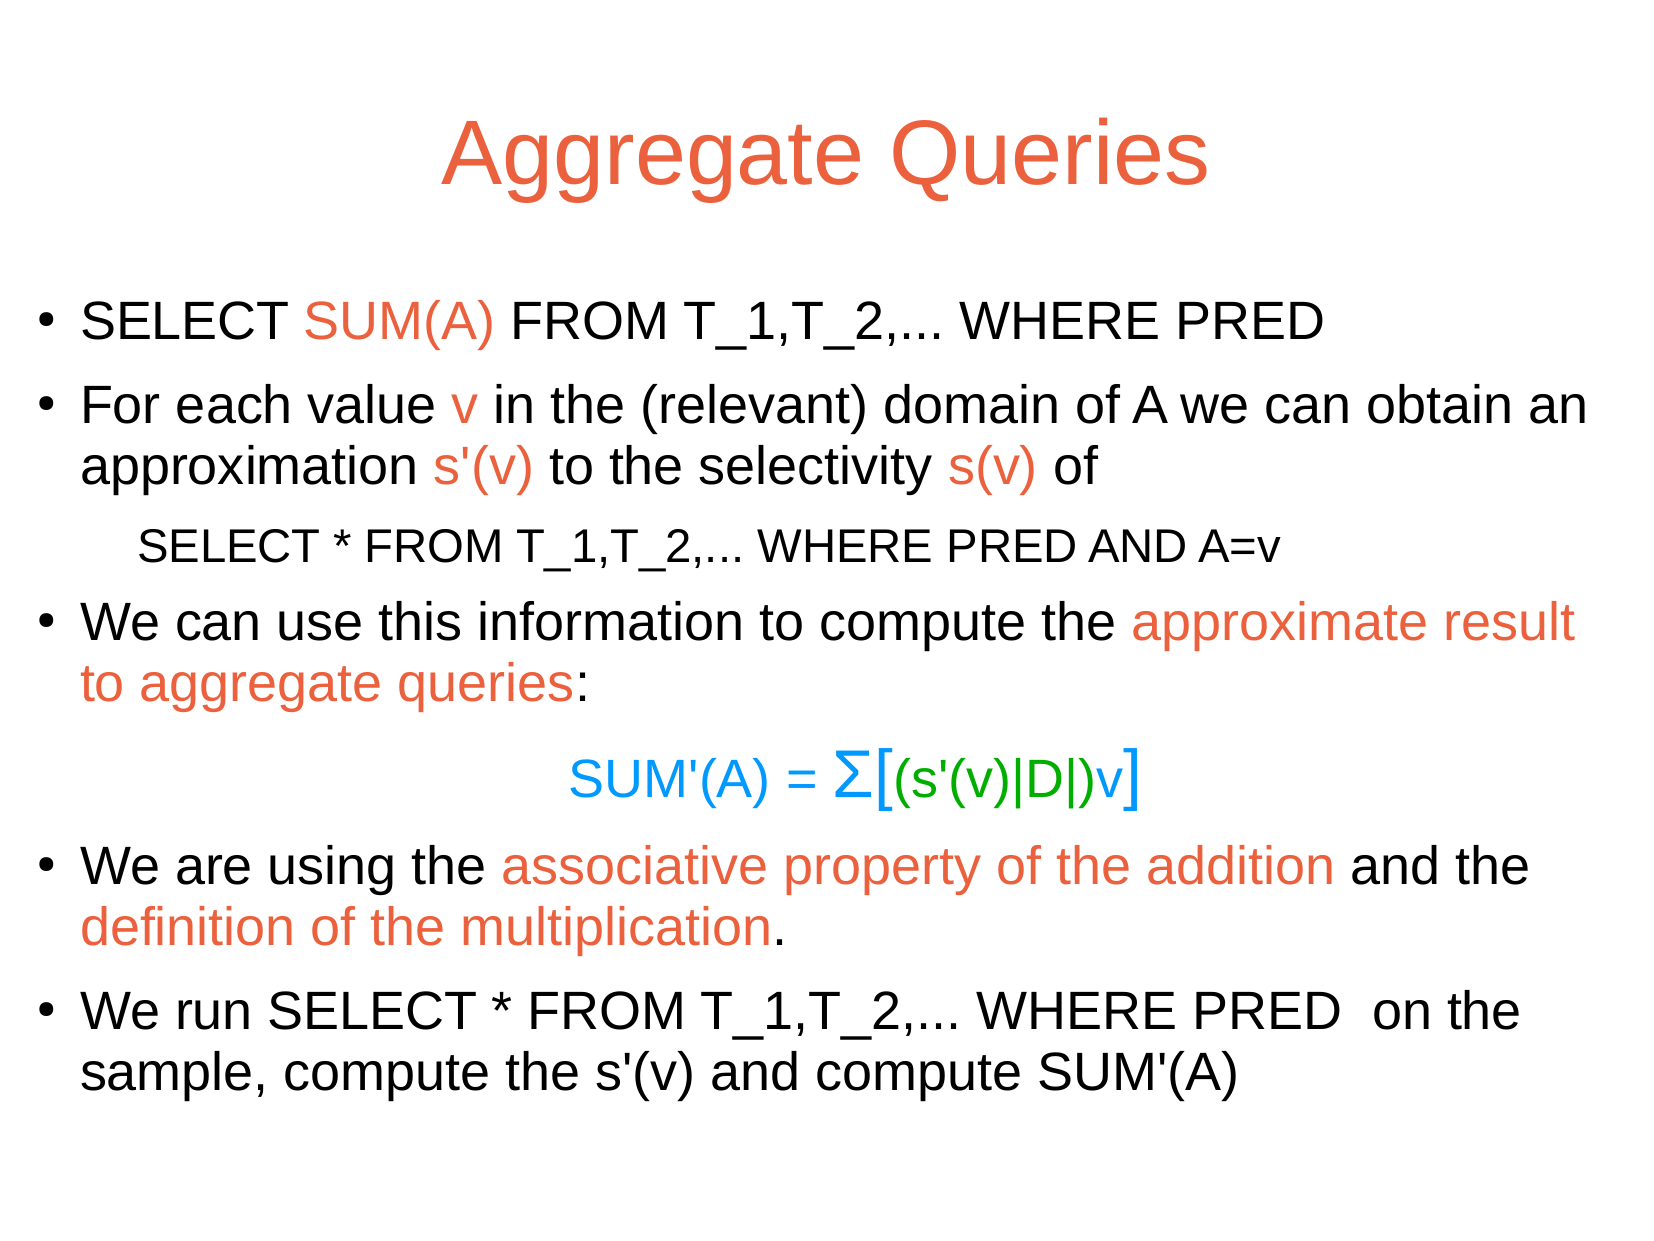

# Aggregate Queries
SELECT SUM(A) FROM T_1,T_2,... WHERE PRED
For each value v in the (relevant) domain of A we can obtain an approximation s'(v) to the selectivity s(v) of
SELECT * FROM T_1,T_2,... WHERE PRED AND A=v
We can use this information to compute the approximate result to aggregate queries:
SUM'(A) = Σ[(s'(v)|D|)v]
We are using the associative property of the addition and the definition of the multiplication.
We run SELECT * FROM T_1,T_2,... WHERE PRED on the sample, compute the s'(v) and compute SUM'(A)